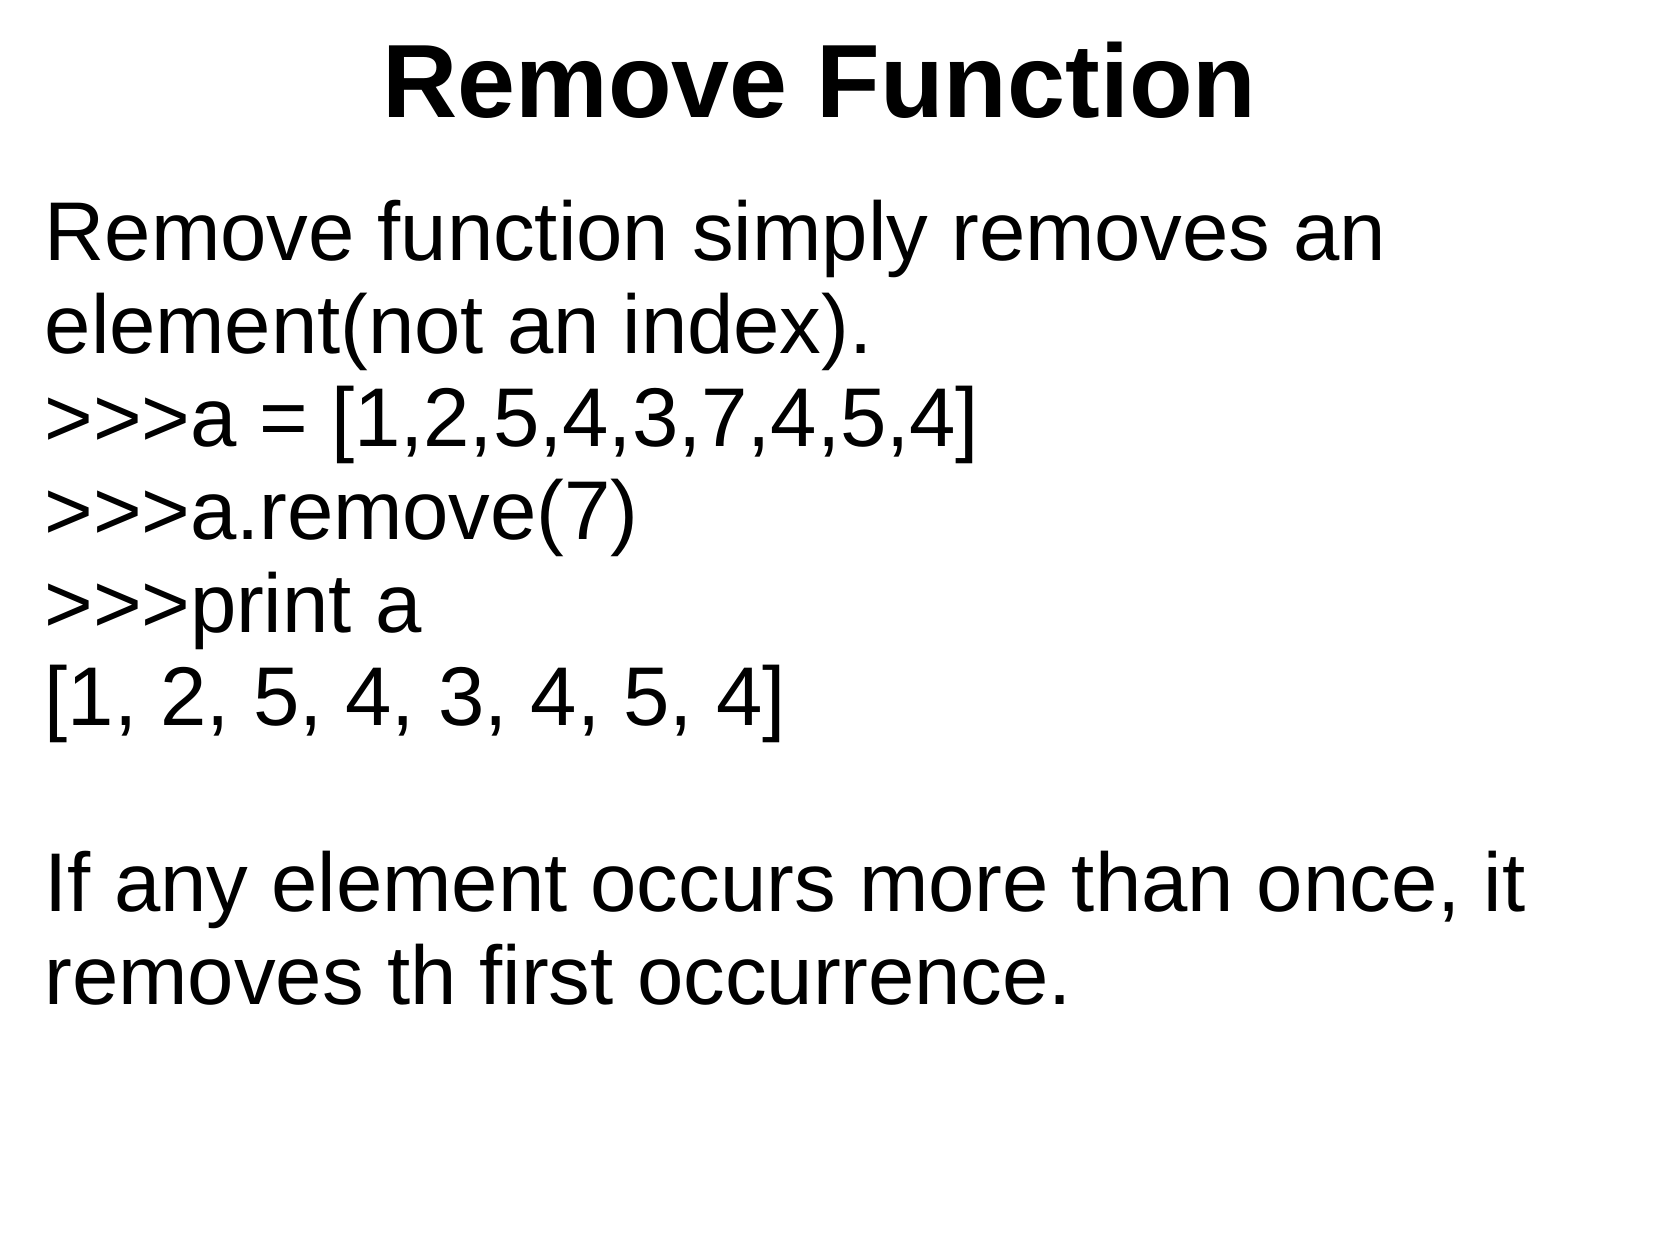

Remove Function
Remove function simply removes an element(not an index).
>>>a = [1,2,5,4,3,7,4,5,4]
>>>a.remove(7)
>>>print a
[1, 2, 5, 4, 3, 4, 5, 4]
If any element occurs more than once, it removes th first occurrence.